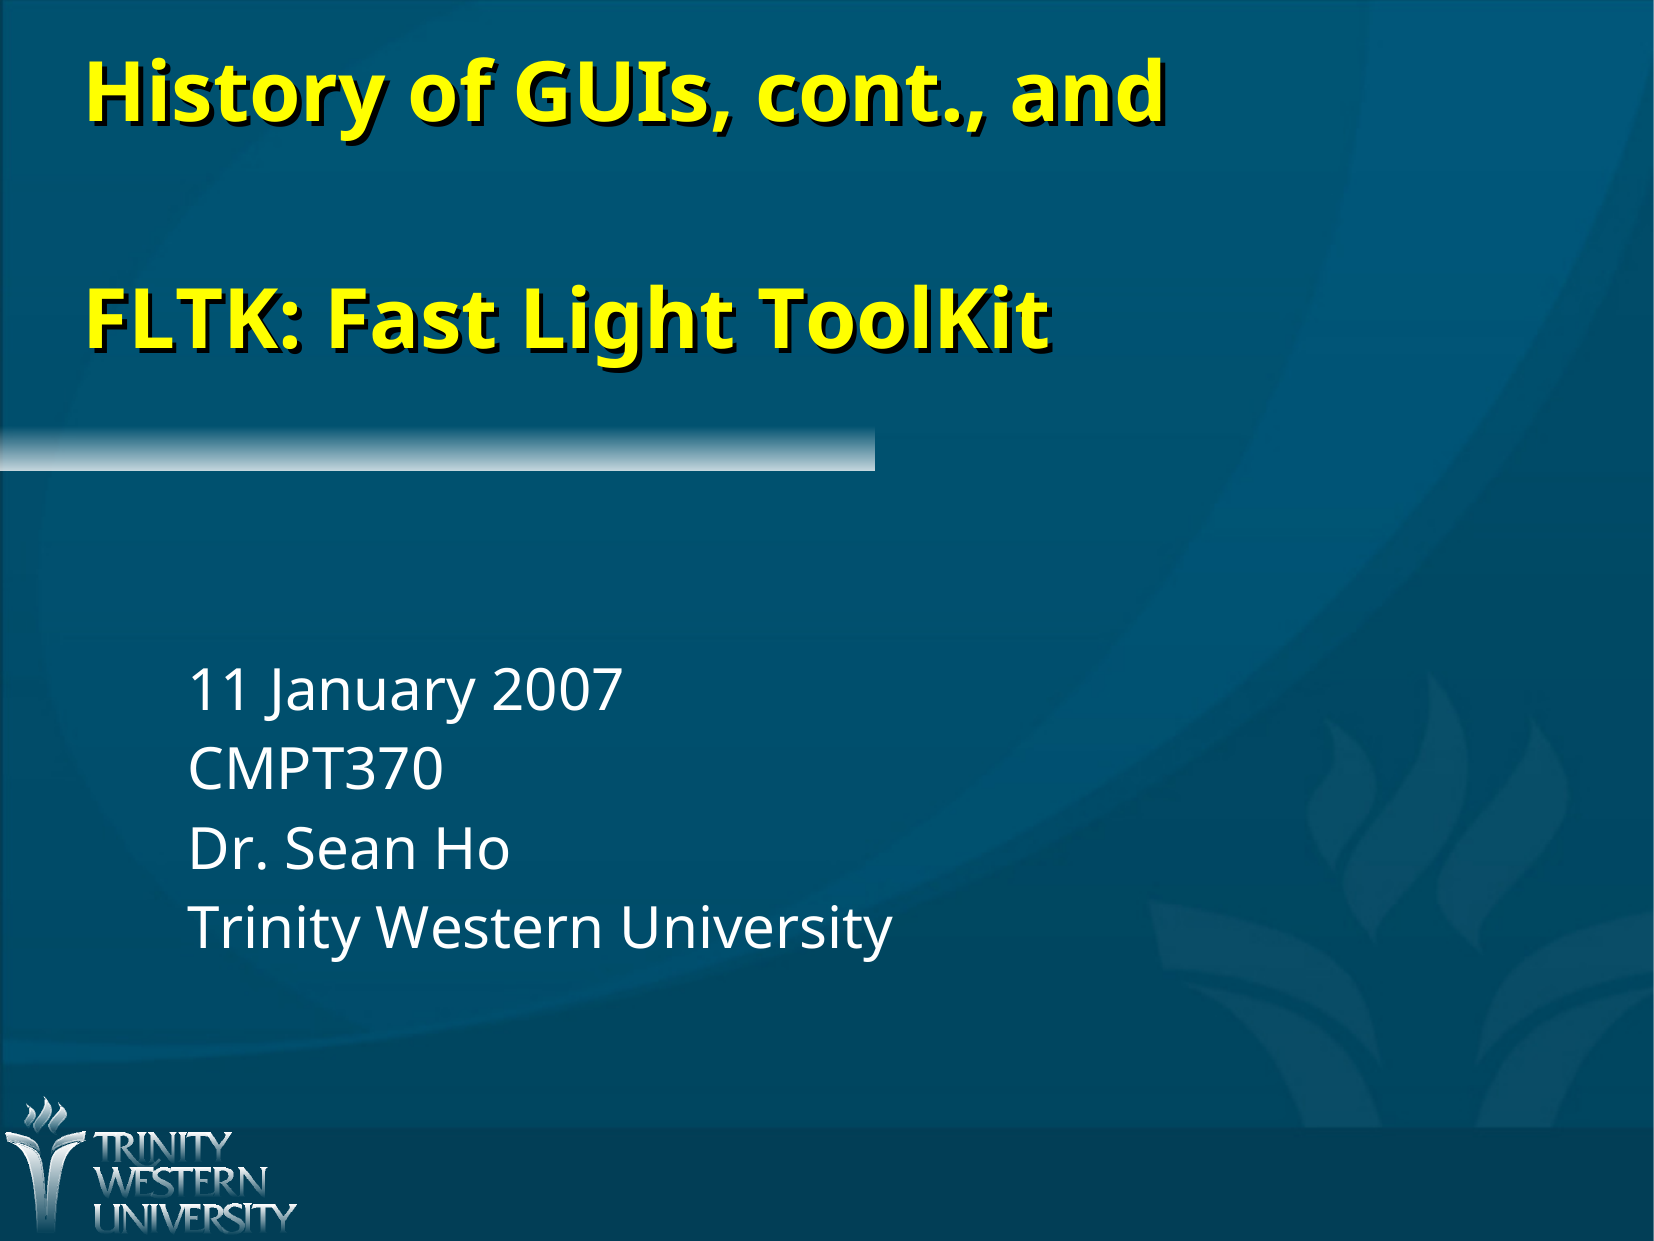

# History of GUIs, cont., and FLTK: Fast Light ToolKit
11 January 2007
CMPT370
Dr. Sean Ho
Trinity Western University